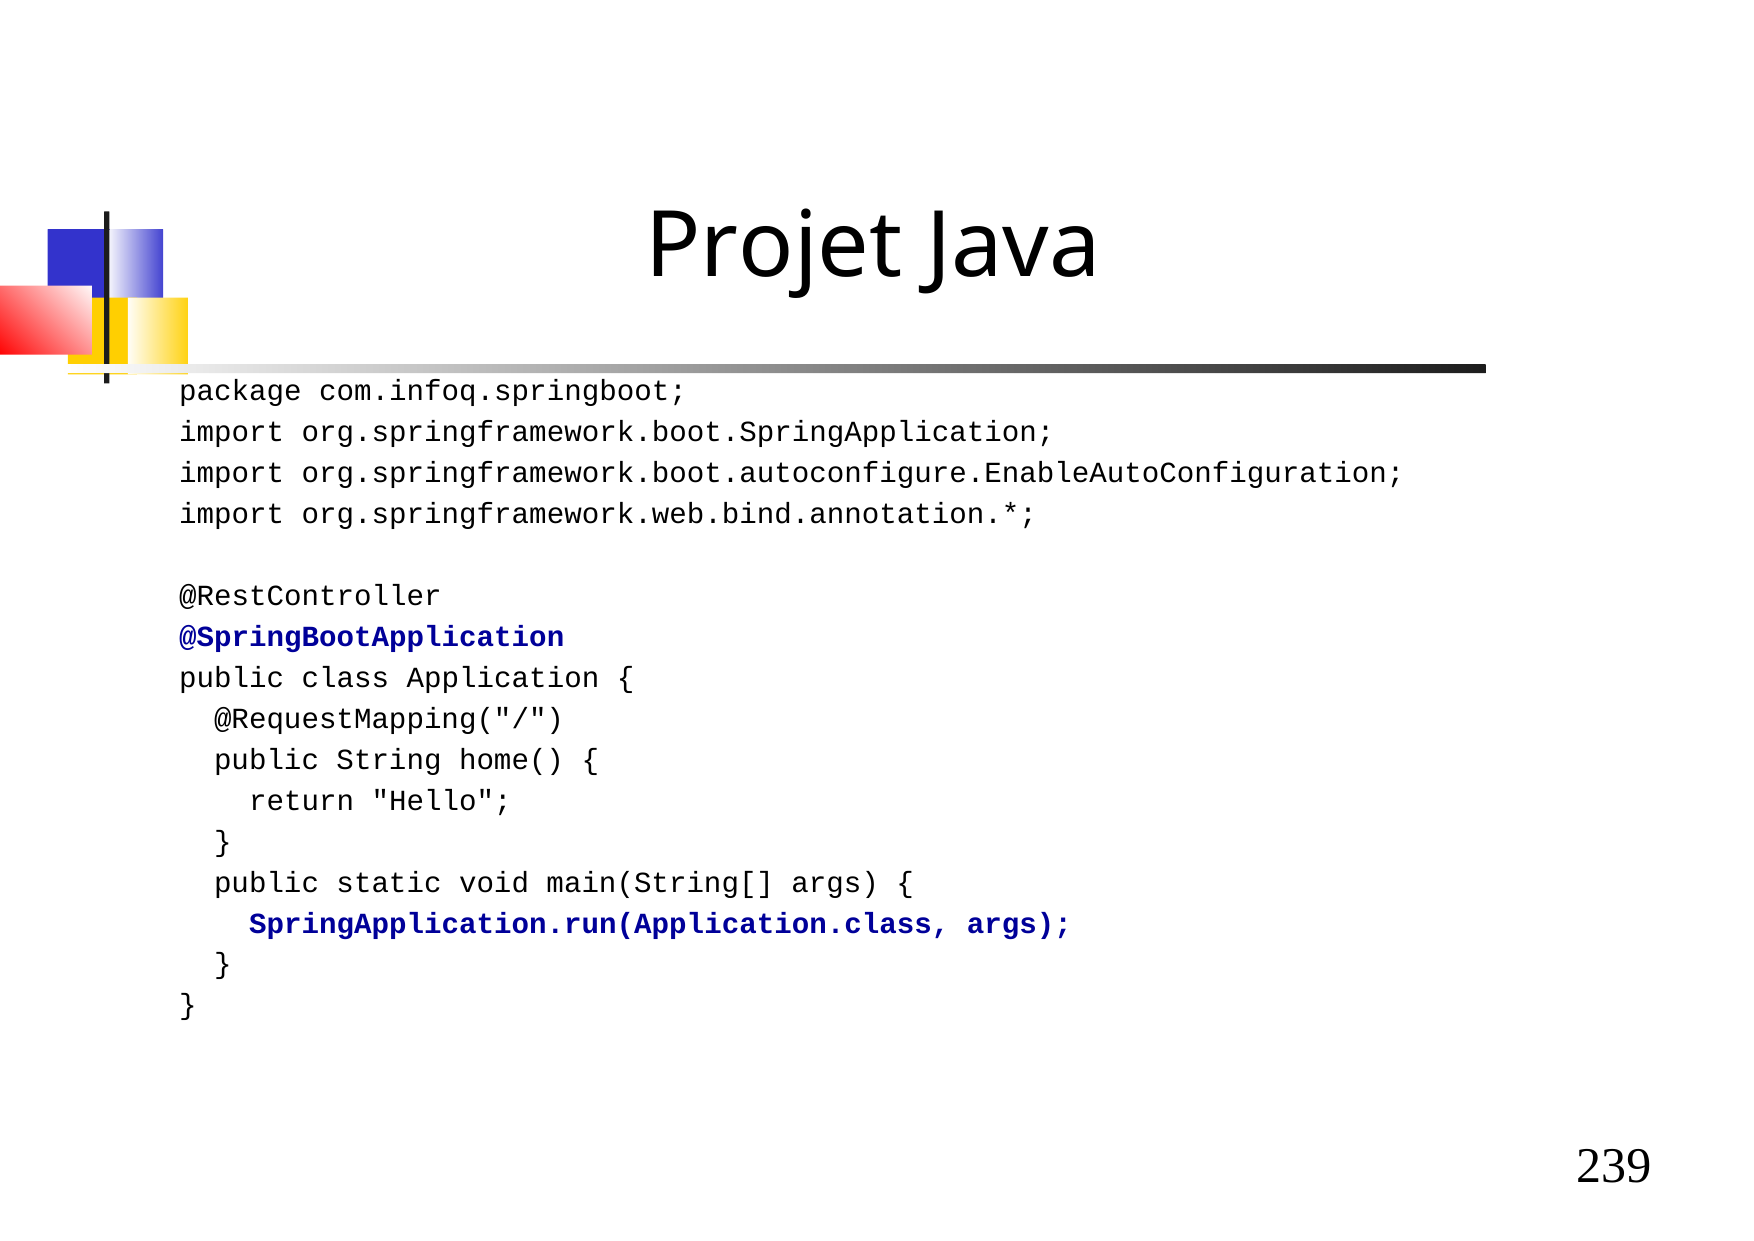

# Projet Java
package com.infoq.springboot;
import org.springframework.boot.SpringApplication;
import org.springframework.boot.autoconfigure.EnableAutoConfiguration;
import org.springframework.web.bind.annotation.*;
@RestController
@SpringBootApplication
public class Application {
 @RequestMapping("/")
 public String home() {
 return "Hello";
 }
 public static void main(String[] args) {
 SpringApplication.run(Application.class, args);
 }
}